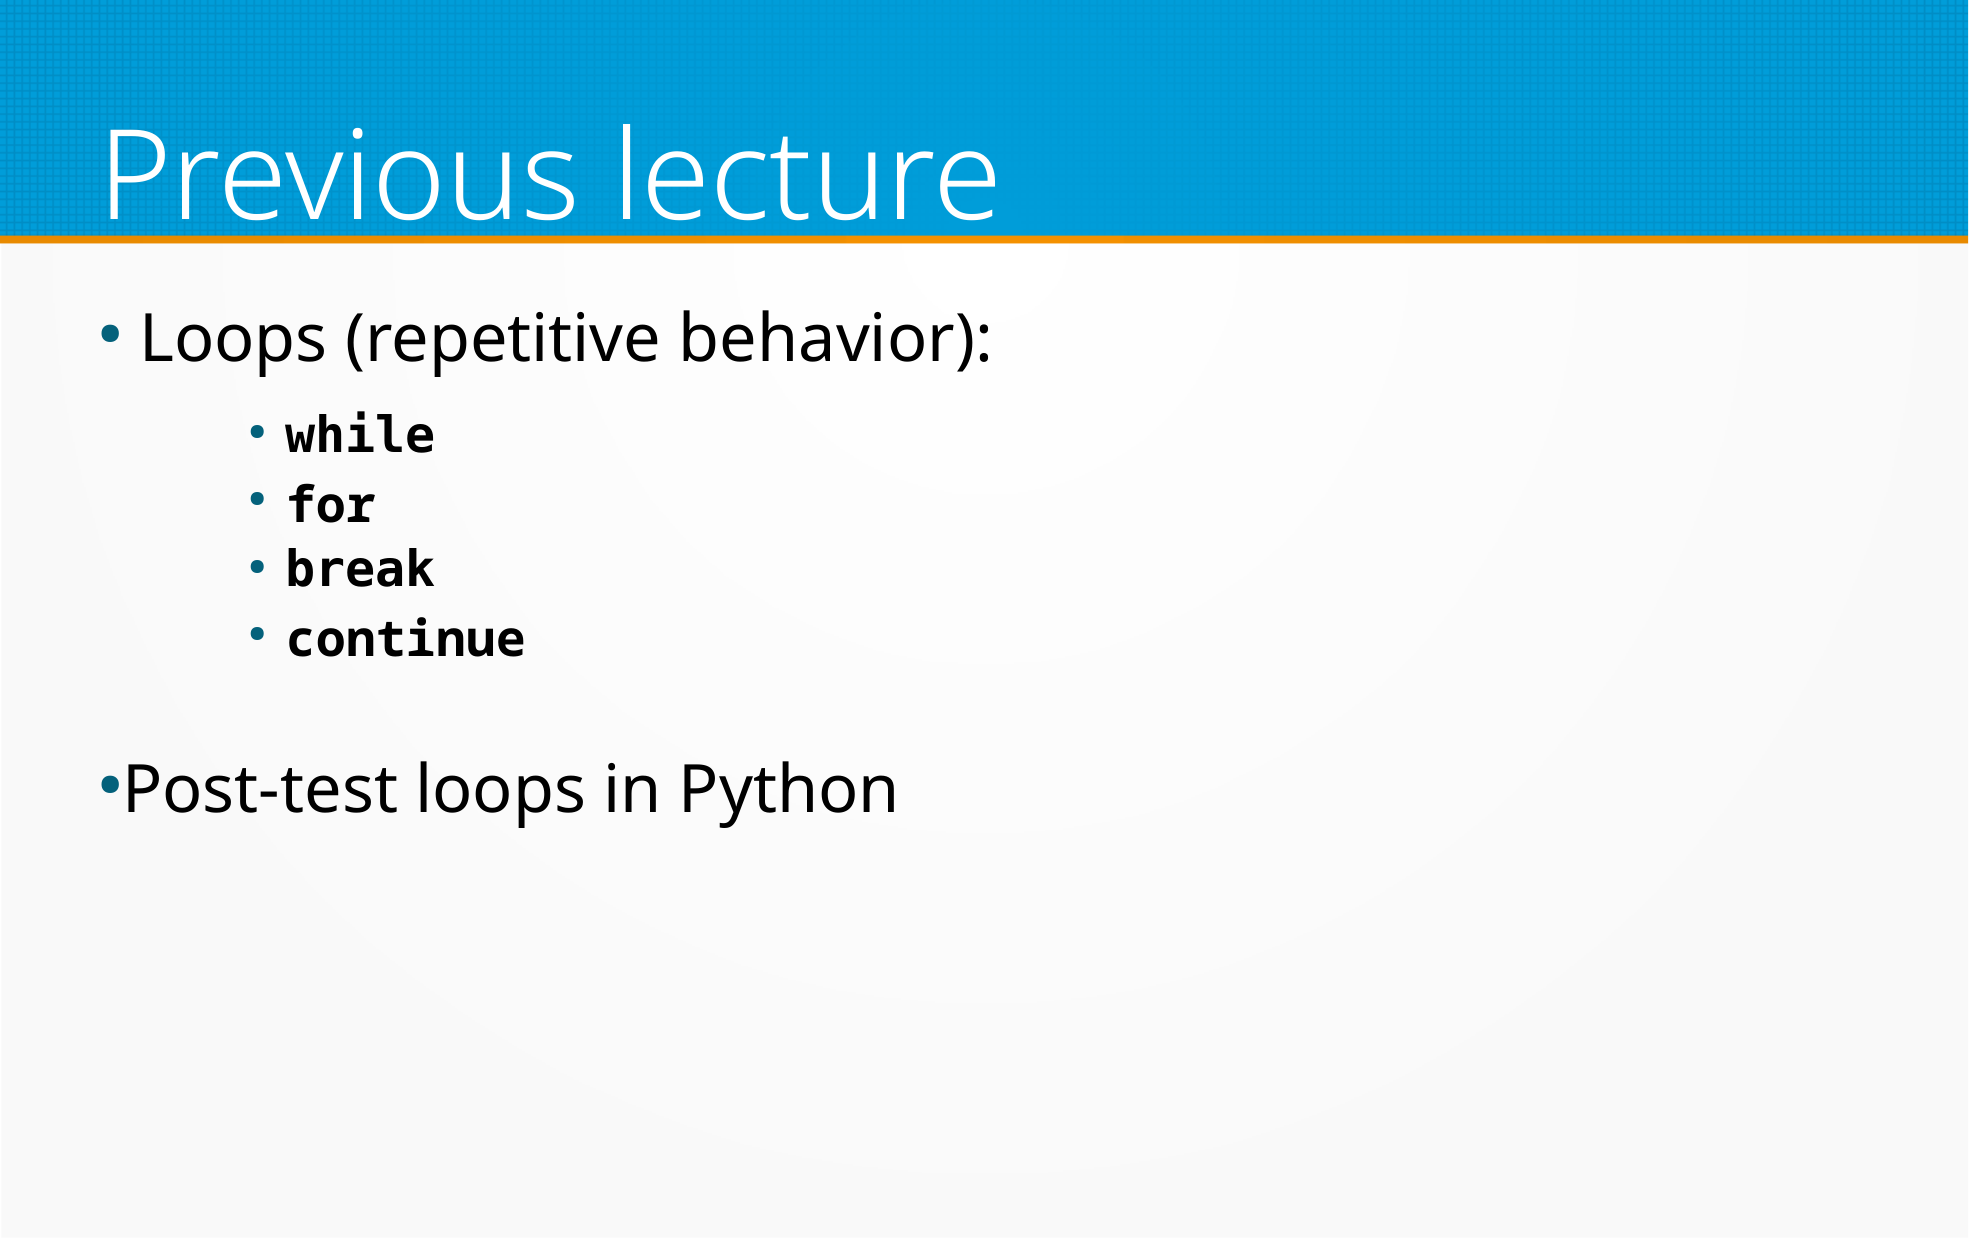

# Previous lecture
 Loops (repetitive behavior):
while
for
break
continue
Post-test loops in Python